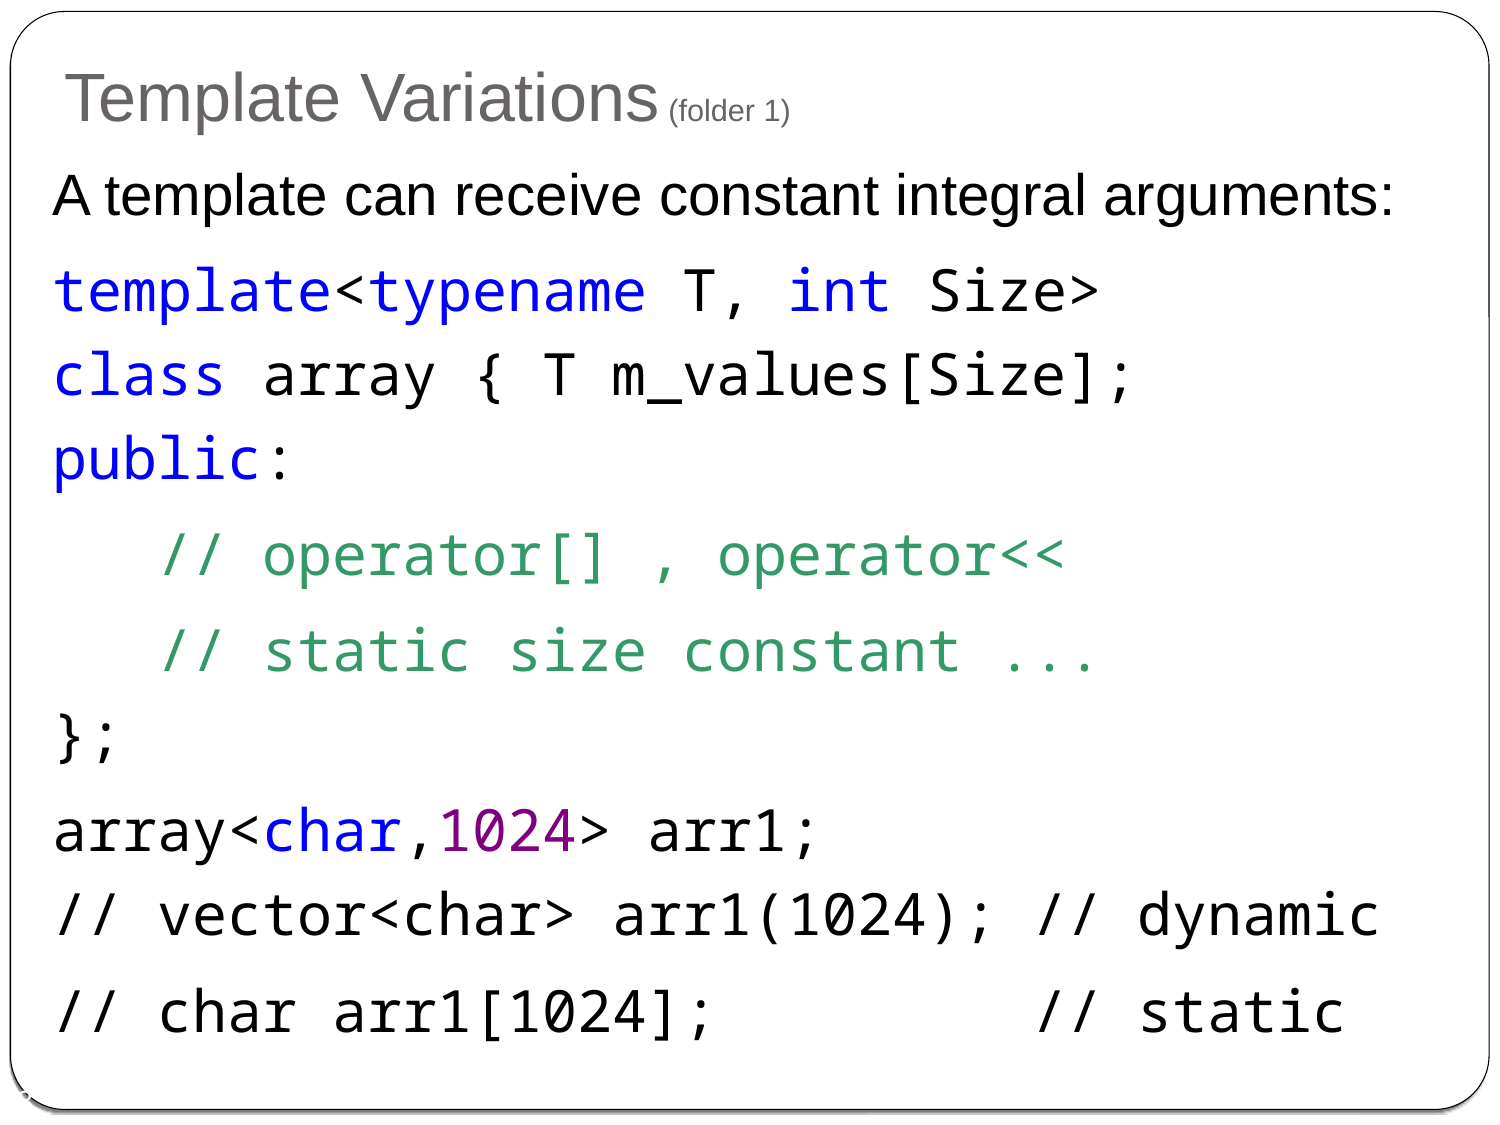

# Template Variations (folder 1)
A template can receive constant integral arguments:
template<typename T, int Size>
class array { T m_values[Size];
public:
 // operator[] , operator<<
 // static size constant ...
};
array<char,1024> arr1;
// vector<char> arr1(1024); // dynamic
// char arr1[1024]; // static
array<int, 256> arr2;